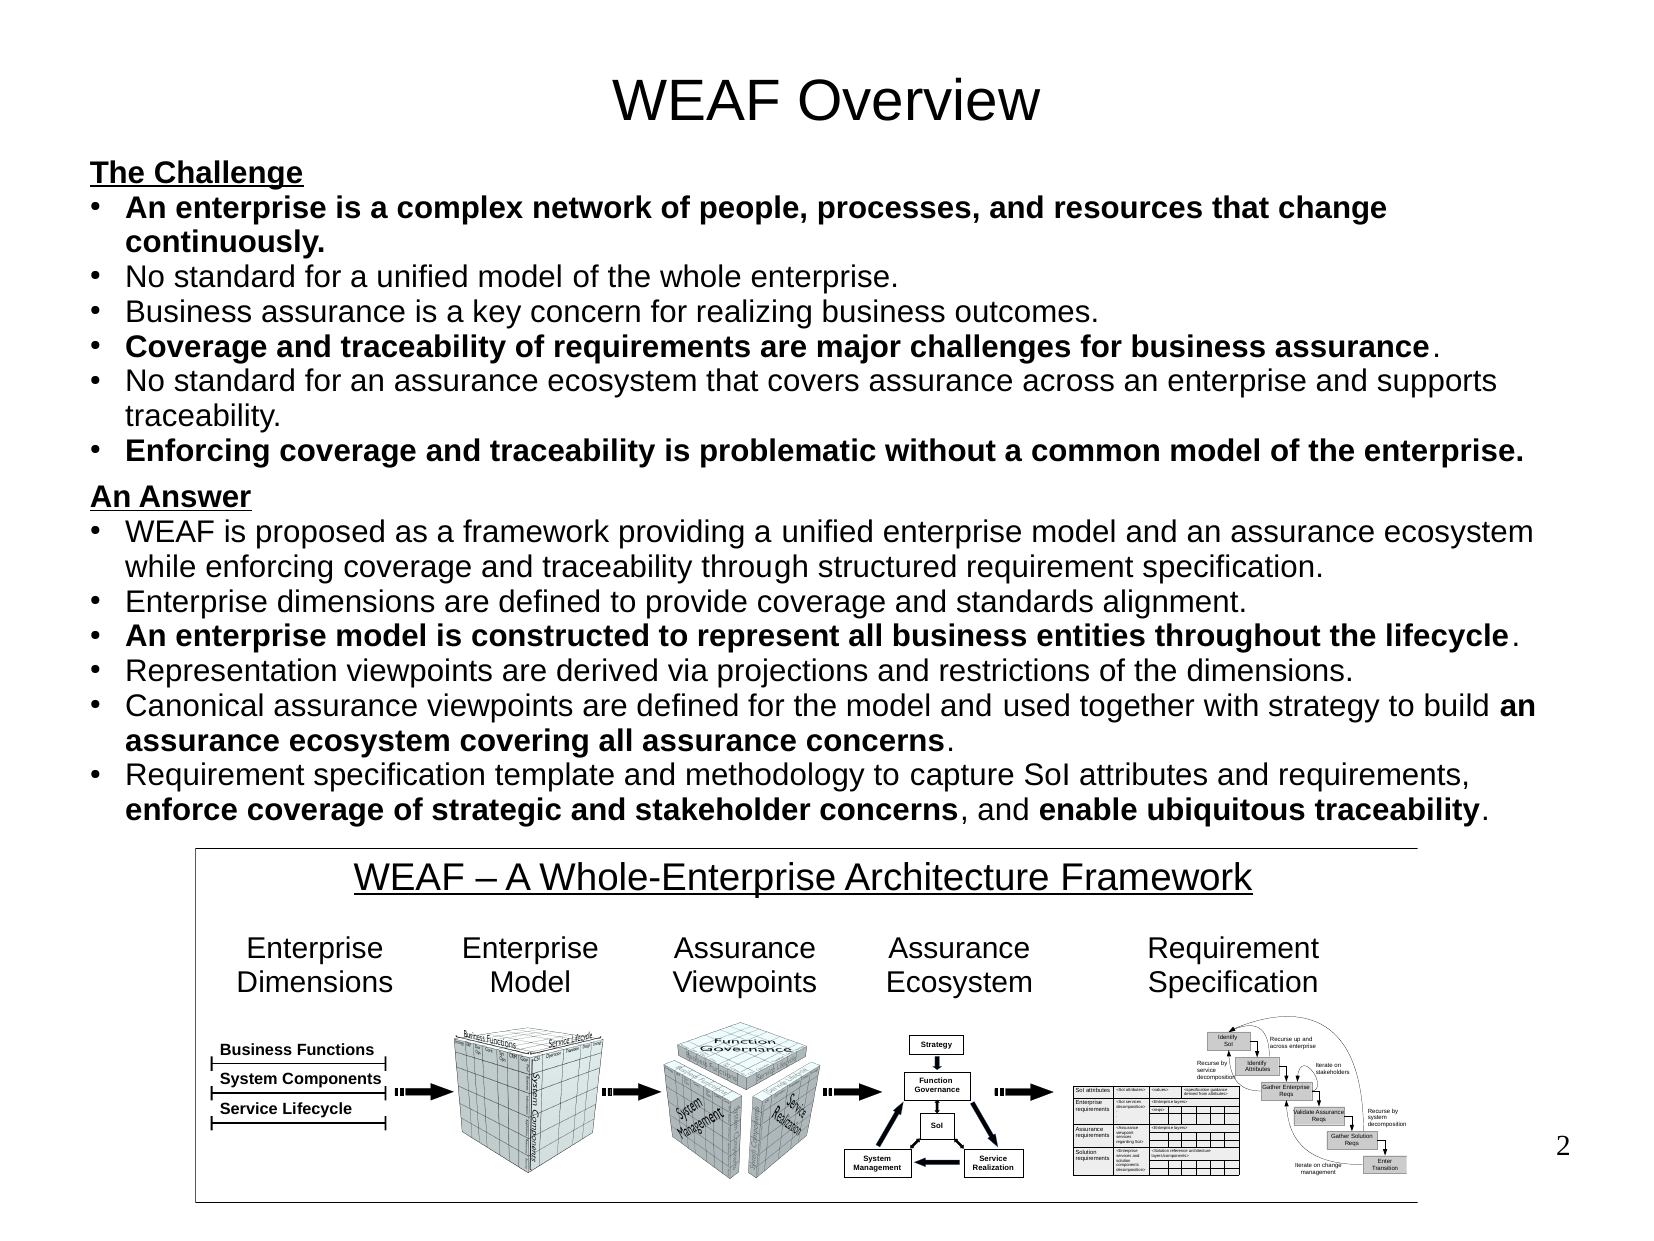

# WEAF Overview
The Challenge
An enterprise is a complex network of people, processes, and resources that change continuously.
No standard for a unified model of the whole enterprise.
Business assurance is a key concern for realizing business outcomes.
Coverage and traceability of requirements are major challenges for business assurance.
No standard for an assurance ecosystem that covers assurance across an enterprise and supports traceability.
Enforcing coverage and traceability is problematic without a common model of the enterprise.
An Answer
WEAF is proposed as a framework providing a unified enterprise model and an assurance ecosystem while enforcing coverage and traceability through structured requirement specification.
Enterprise dimensions are defined to provide coverage and standards alignment.
An enterprise model is constructed to represent all business entities throughout the lifecycle.
Representation viewpoints are derived via projections and restrictions of the dimensions.
Canonical assurance viewpoints are defined for the model and used together with strategy to build an assurance ecosystem covering all assurance concerns.
Requirement specification template and methodology to capture SoI attributes and requirements, enforce coverage of strategic and stakeholder concerns, and enable ubiquitous traceability.
2